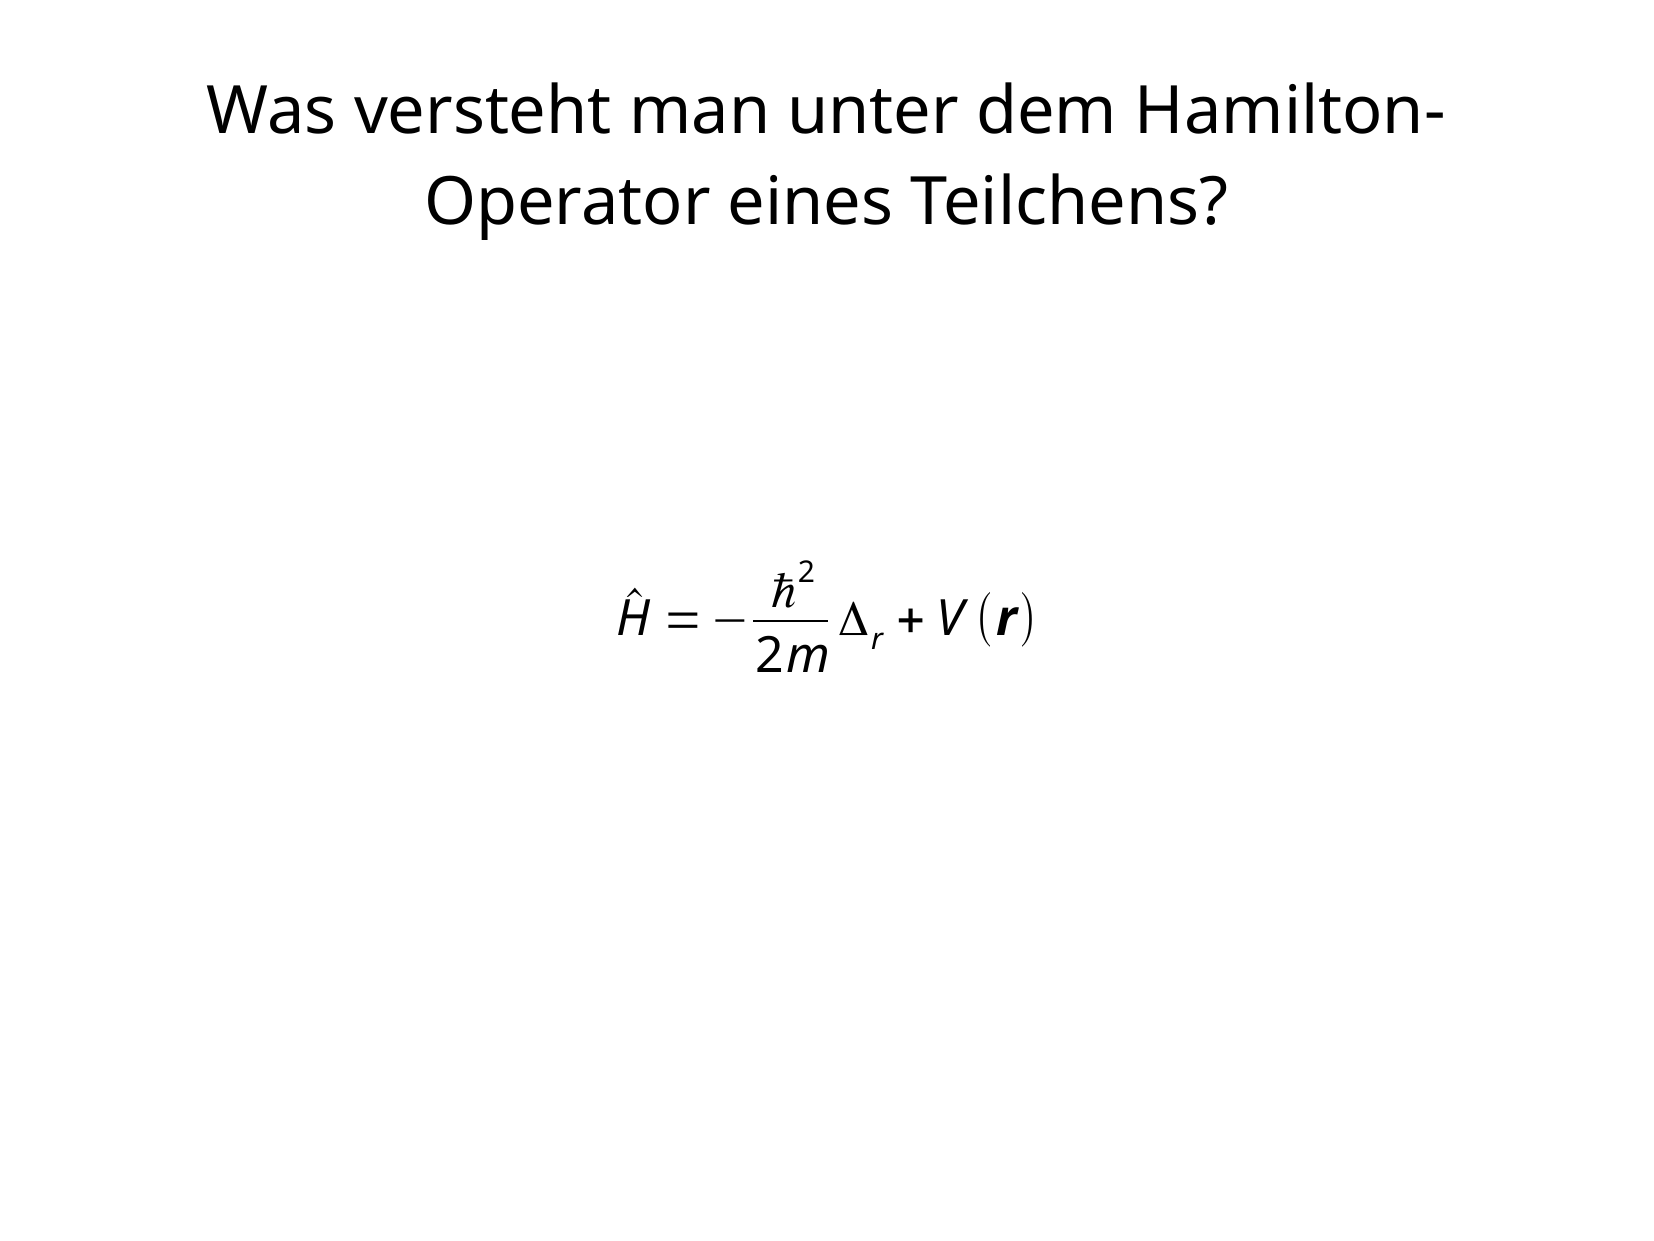

# Was versteht man unter dem Hamilton-Operator eines Teilchens?